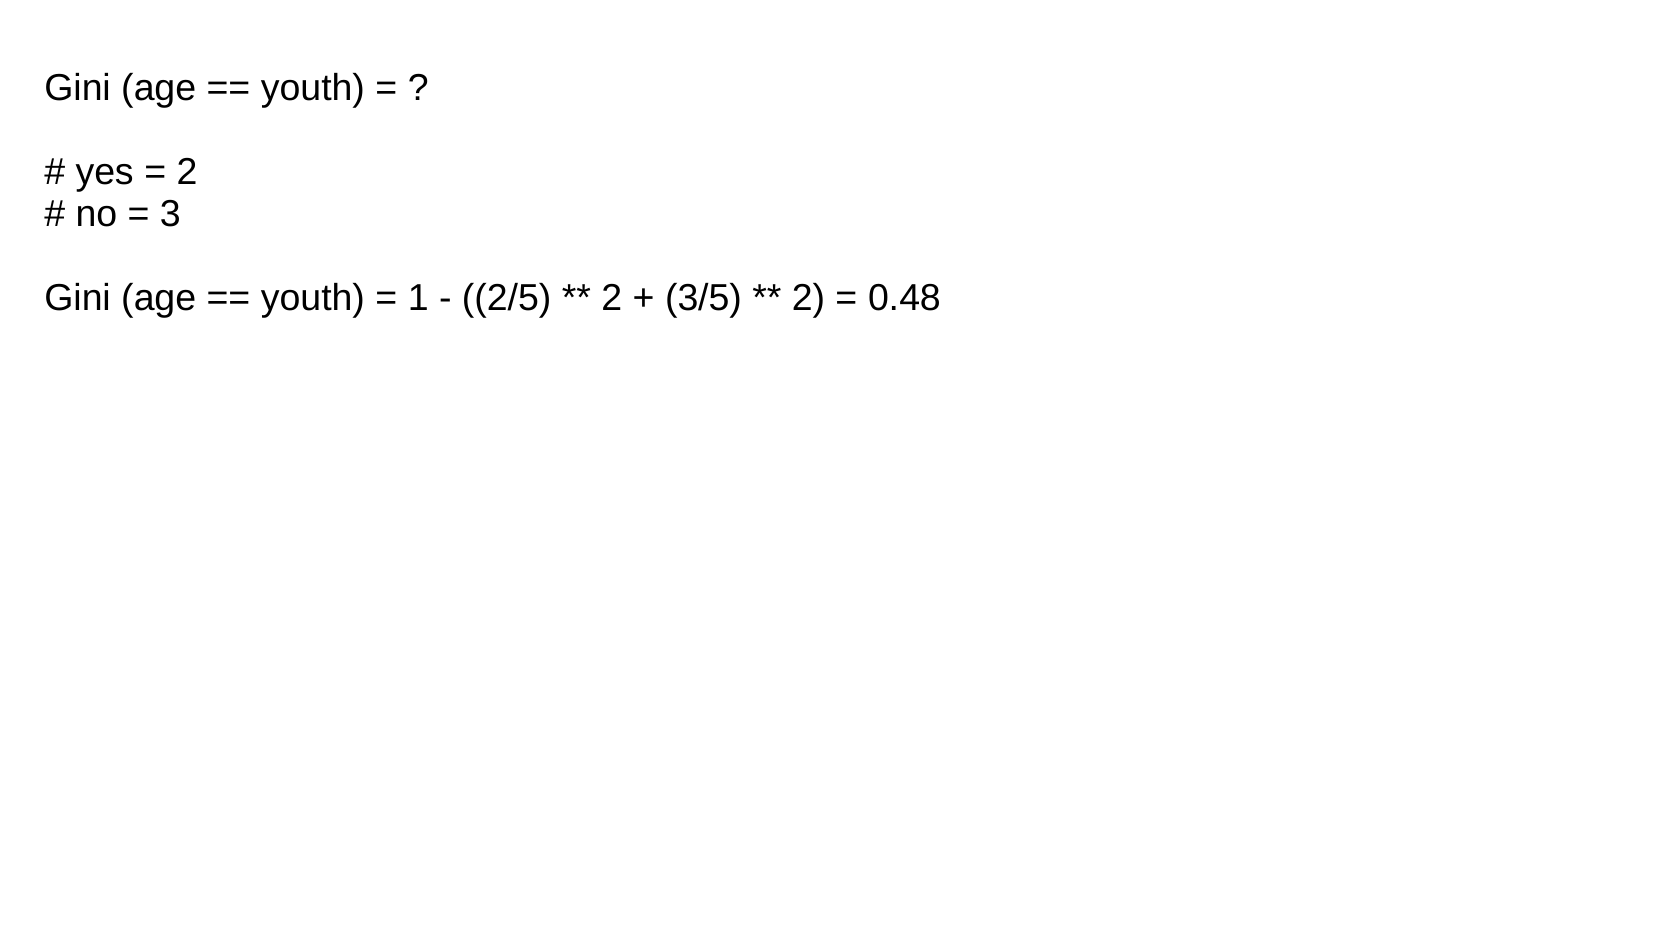

Gini (age == youth) = ?
# yes = 2
# no = 3
Gini (age == youth) = 1 - ((2/5) ** 2 + (3/5) ** 2) = 0.48